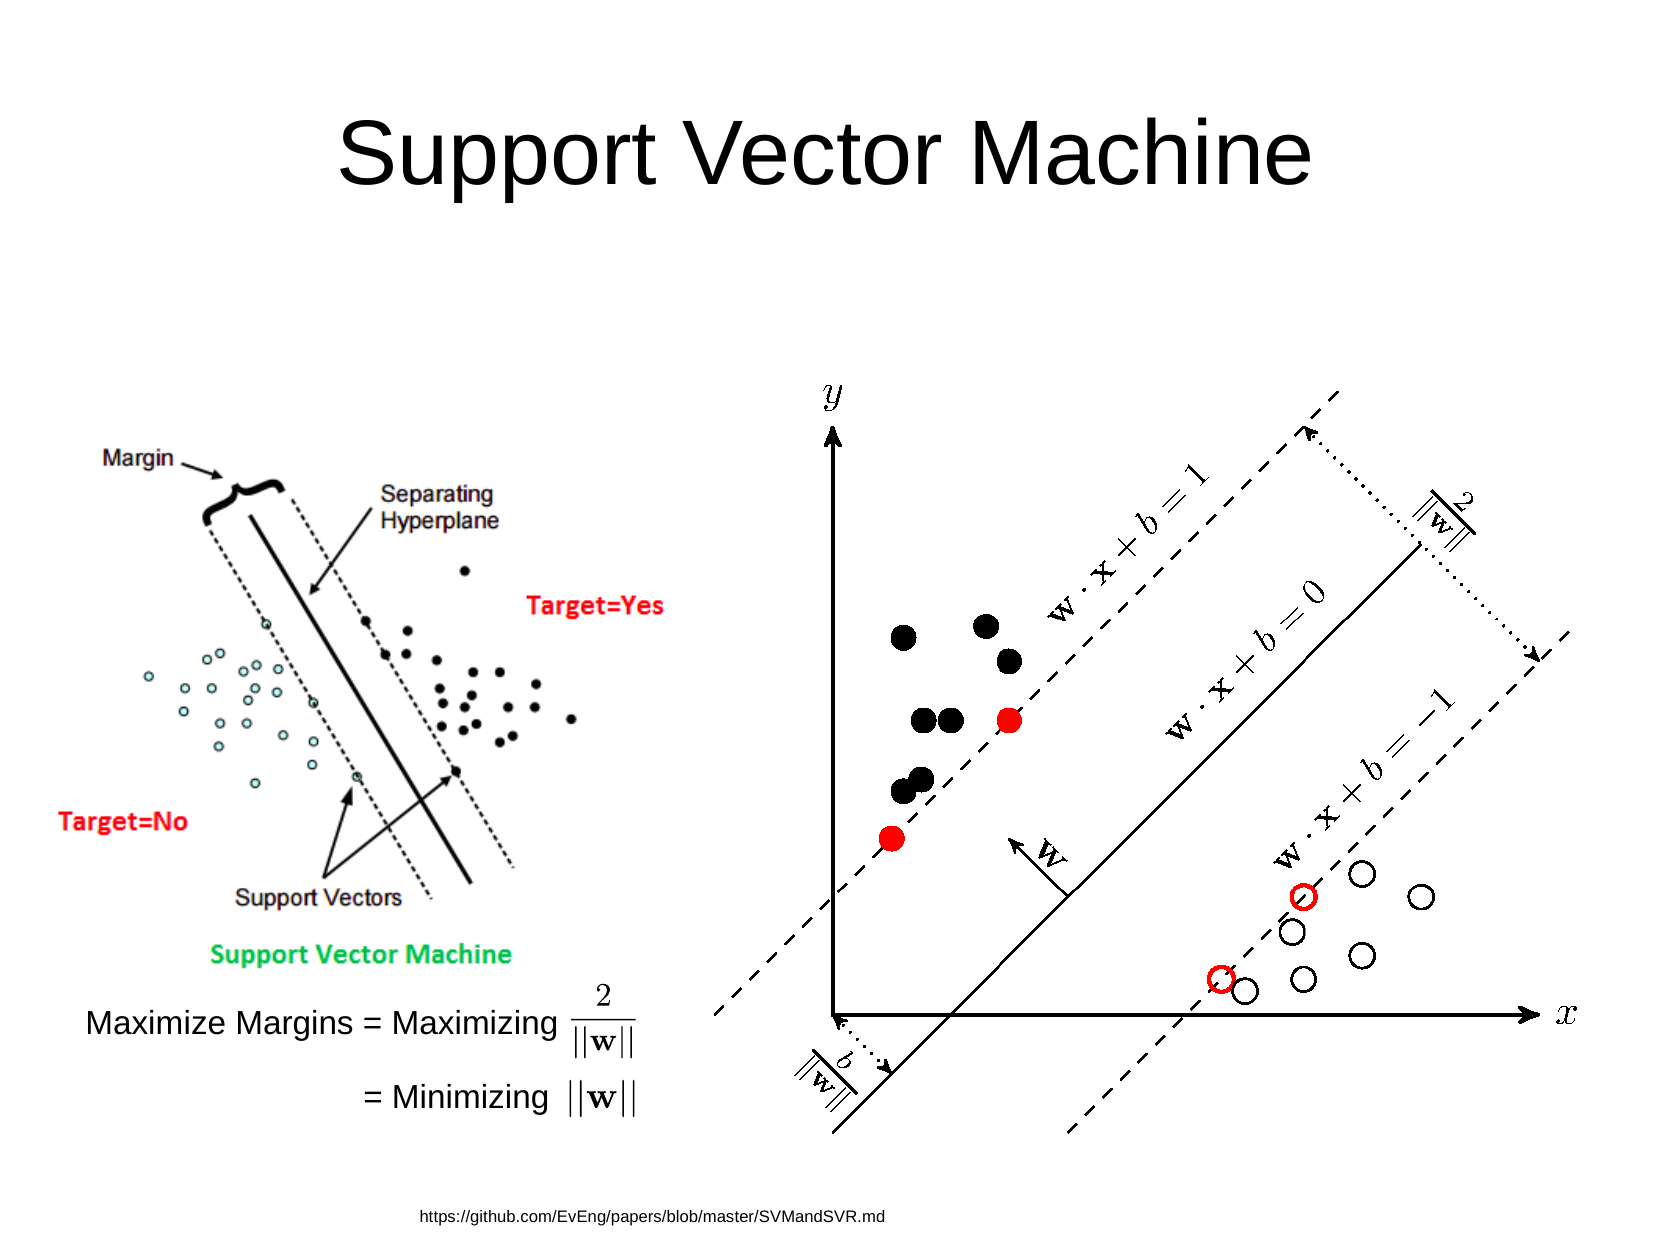

# Support Vector Machine
Maximize Margins = Maximizing
= Minimizing
https://github.com/EvEng/papers/blob/master/SVMandSVR.md